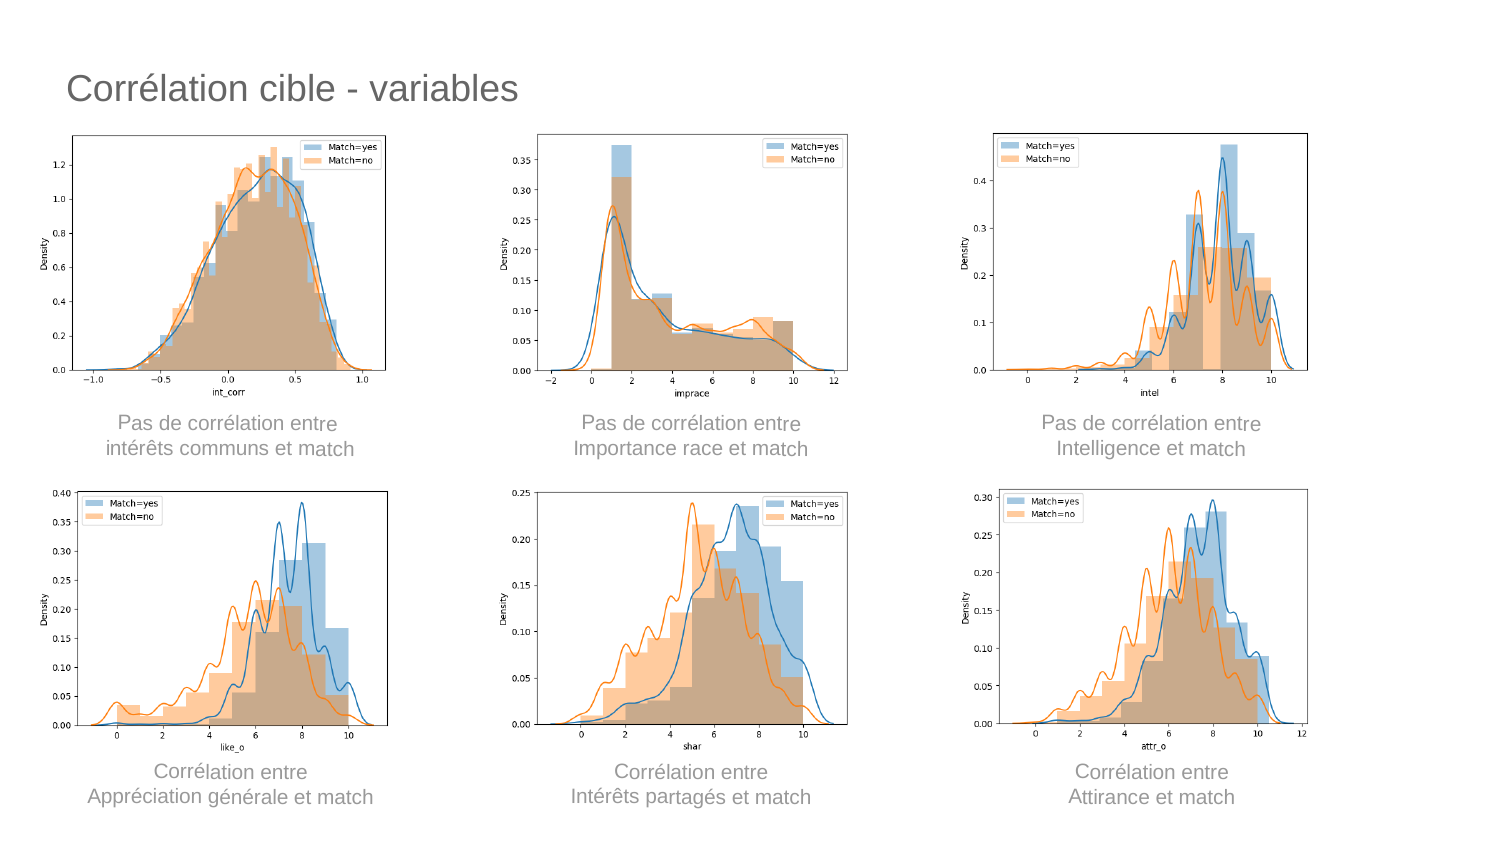

# Corrélation cible - variables
Pas de corrélation entre
intérêts communs et match
Pas de corrélation entre
Importance race et match
Pas de corrélation entre
Intelligence et match
Corrélation entre
Appréciation générale et match
Corrélation entre
Intérêts partagés et match
Corrélation entre
Attirance et match